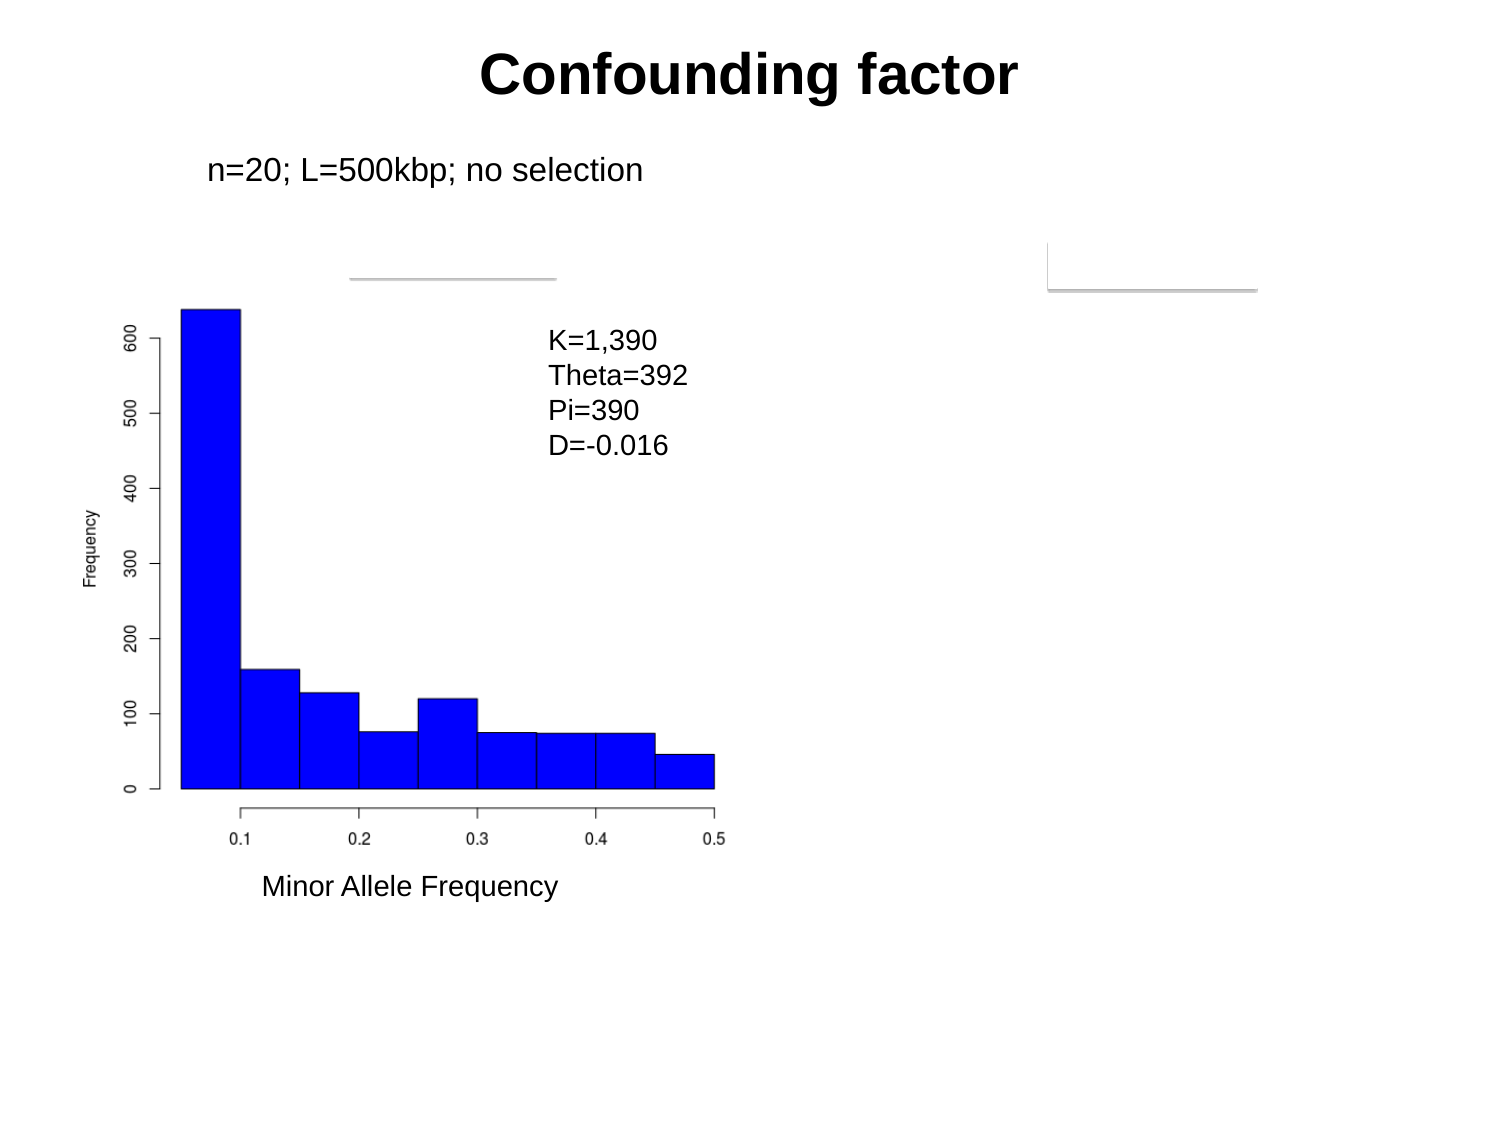

# Confounding factor
n=20; L=500kbp; no selection
K=1,390
Theta=392
Pi=390
D=-0.016
Minor Allele Frequency